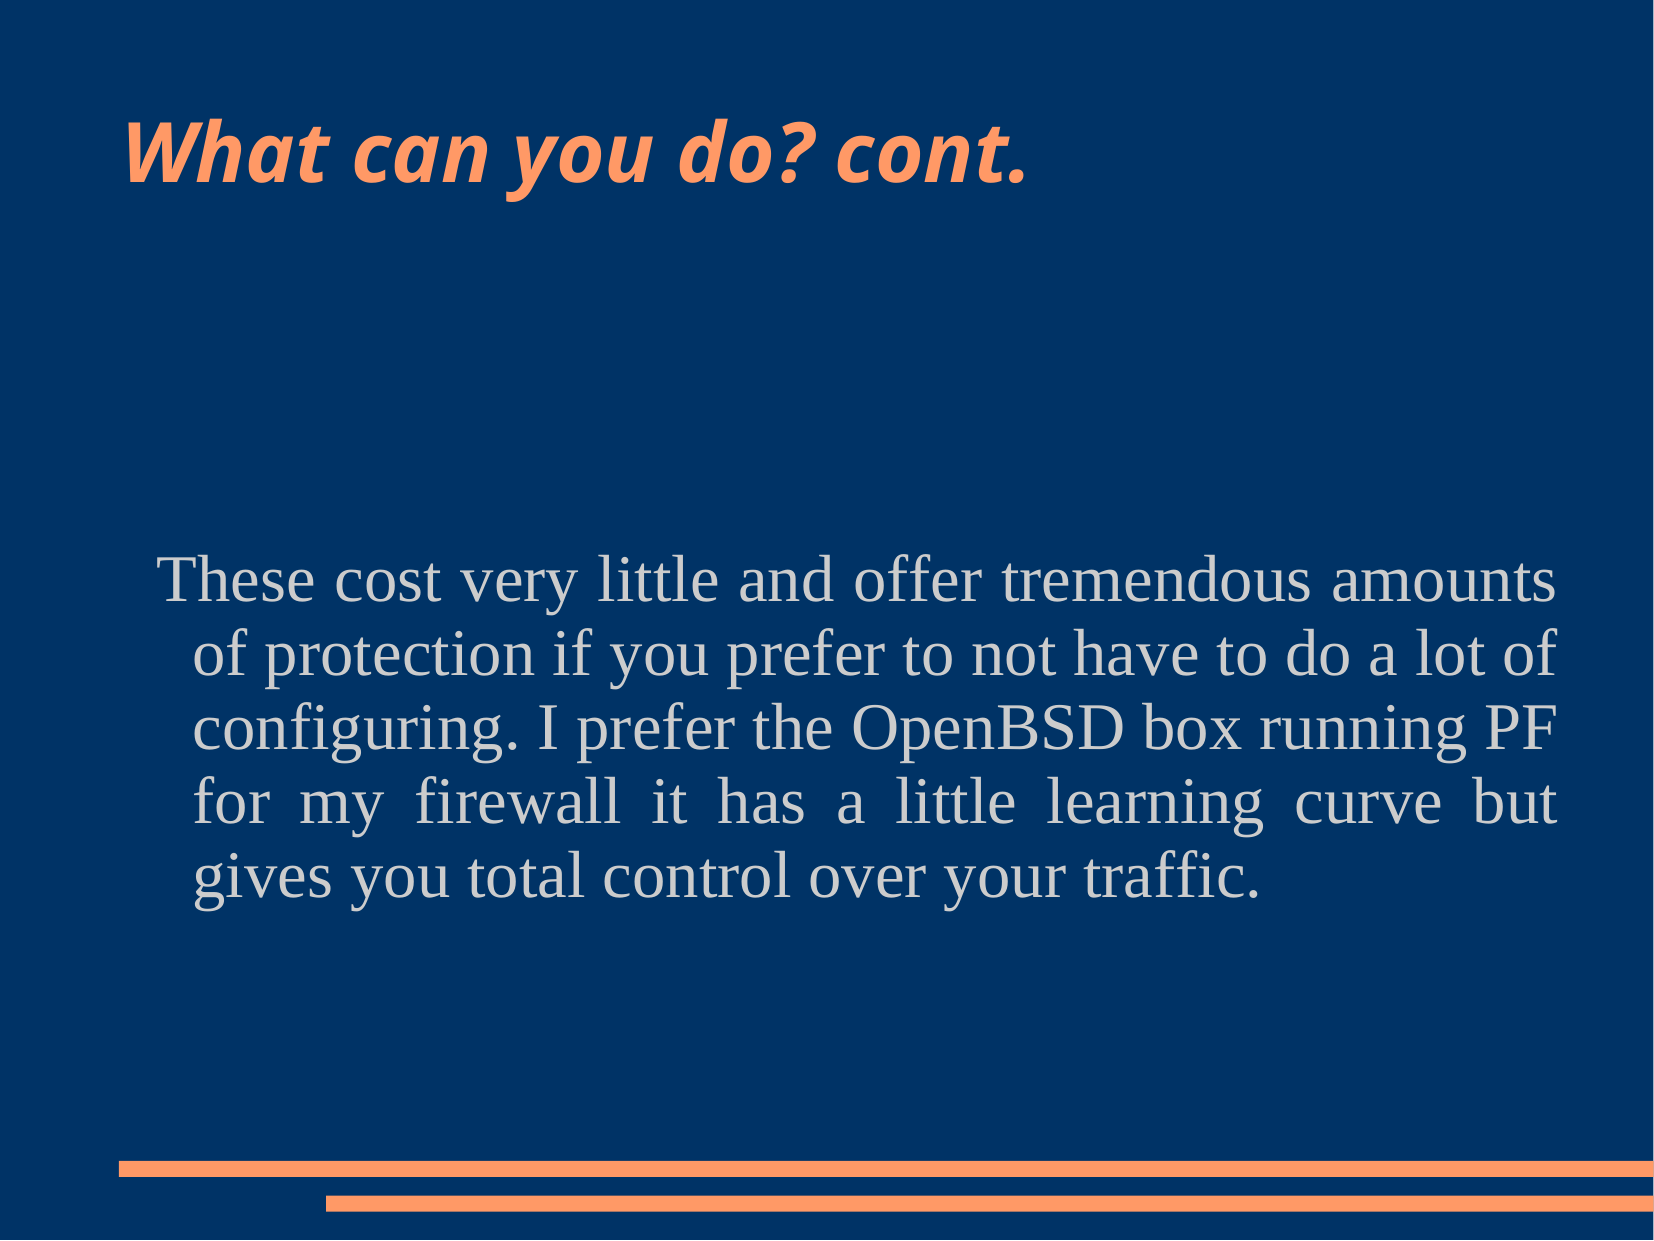

# What can you do? cont.
These cost very little and offer tremendous amounts of protection if you prefer to not have to do a lot of configuring. I prefer the OpenBSD box running PF for my firewall it has a little learning curve but gives you total control over your traffic.